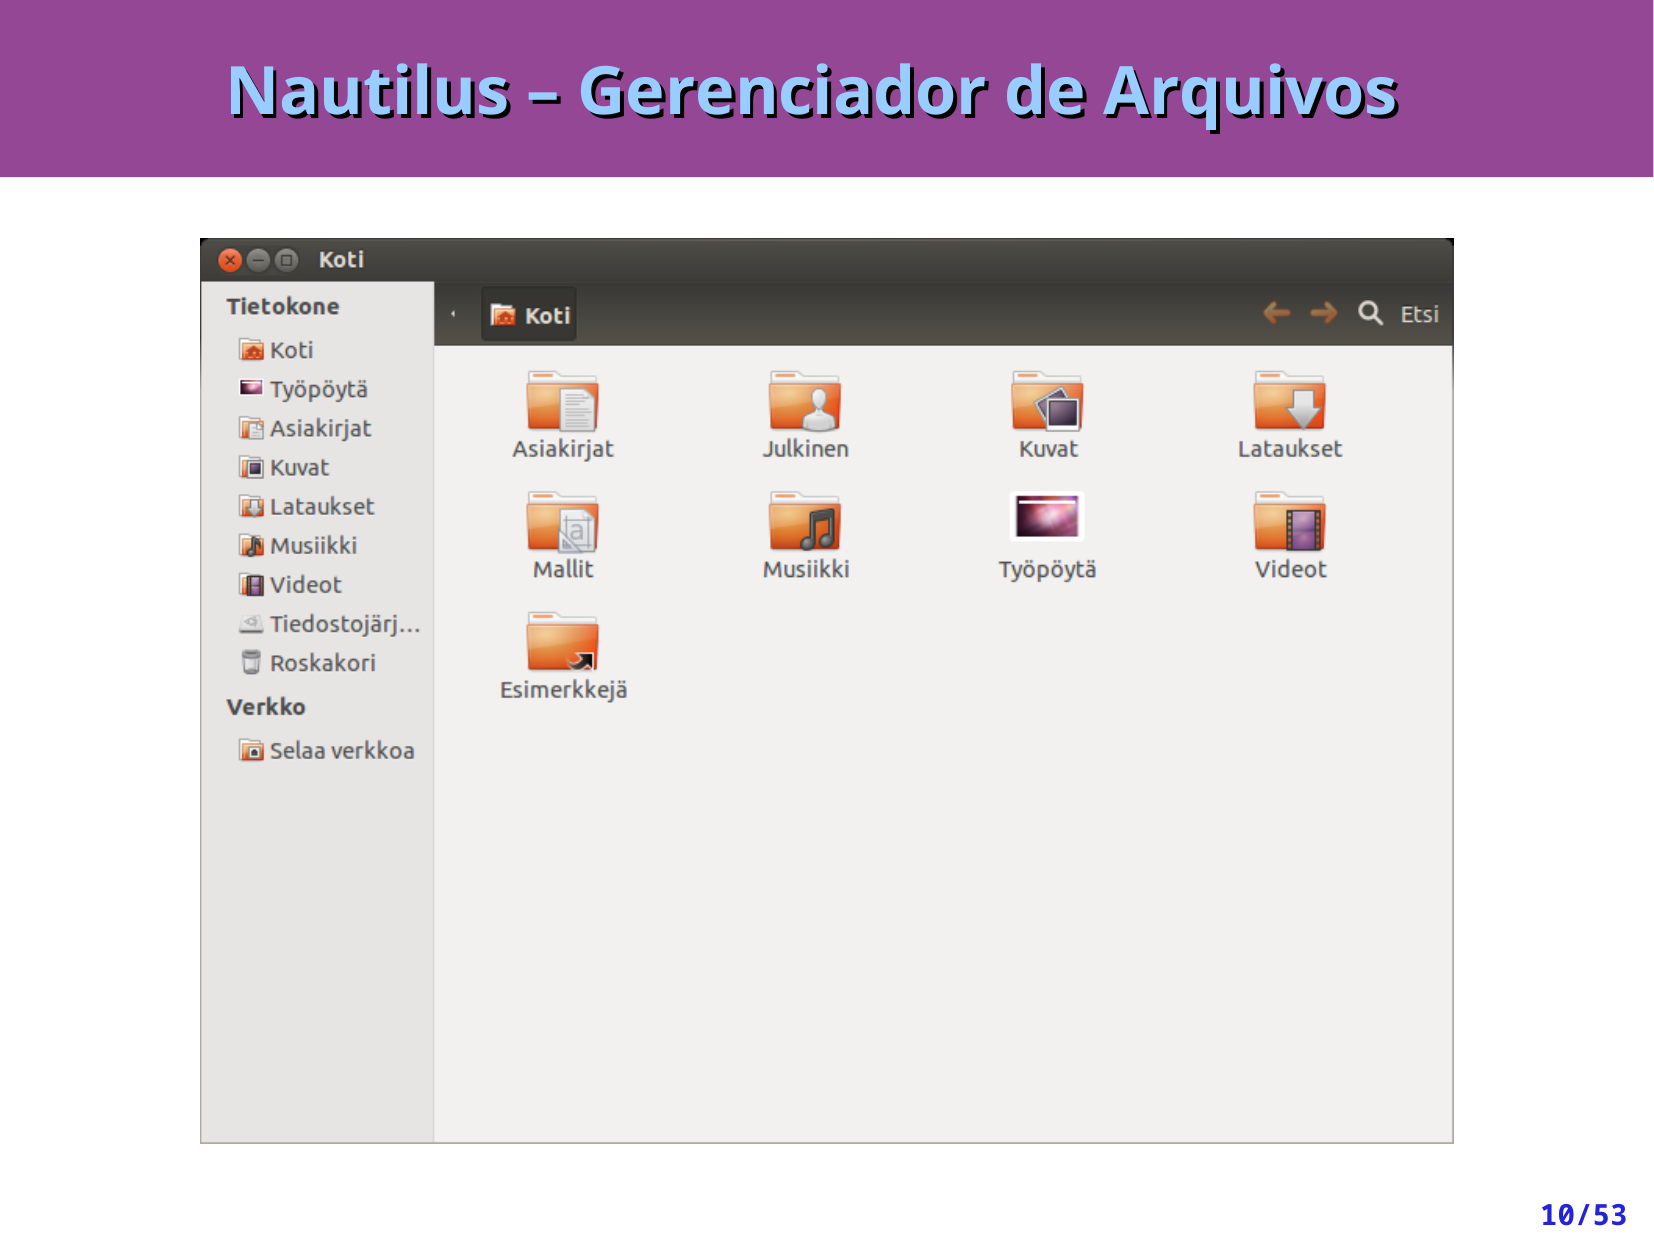

# Nautilus – Gerenciador de Arquivos
10